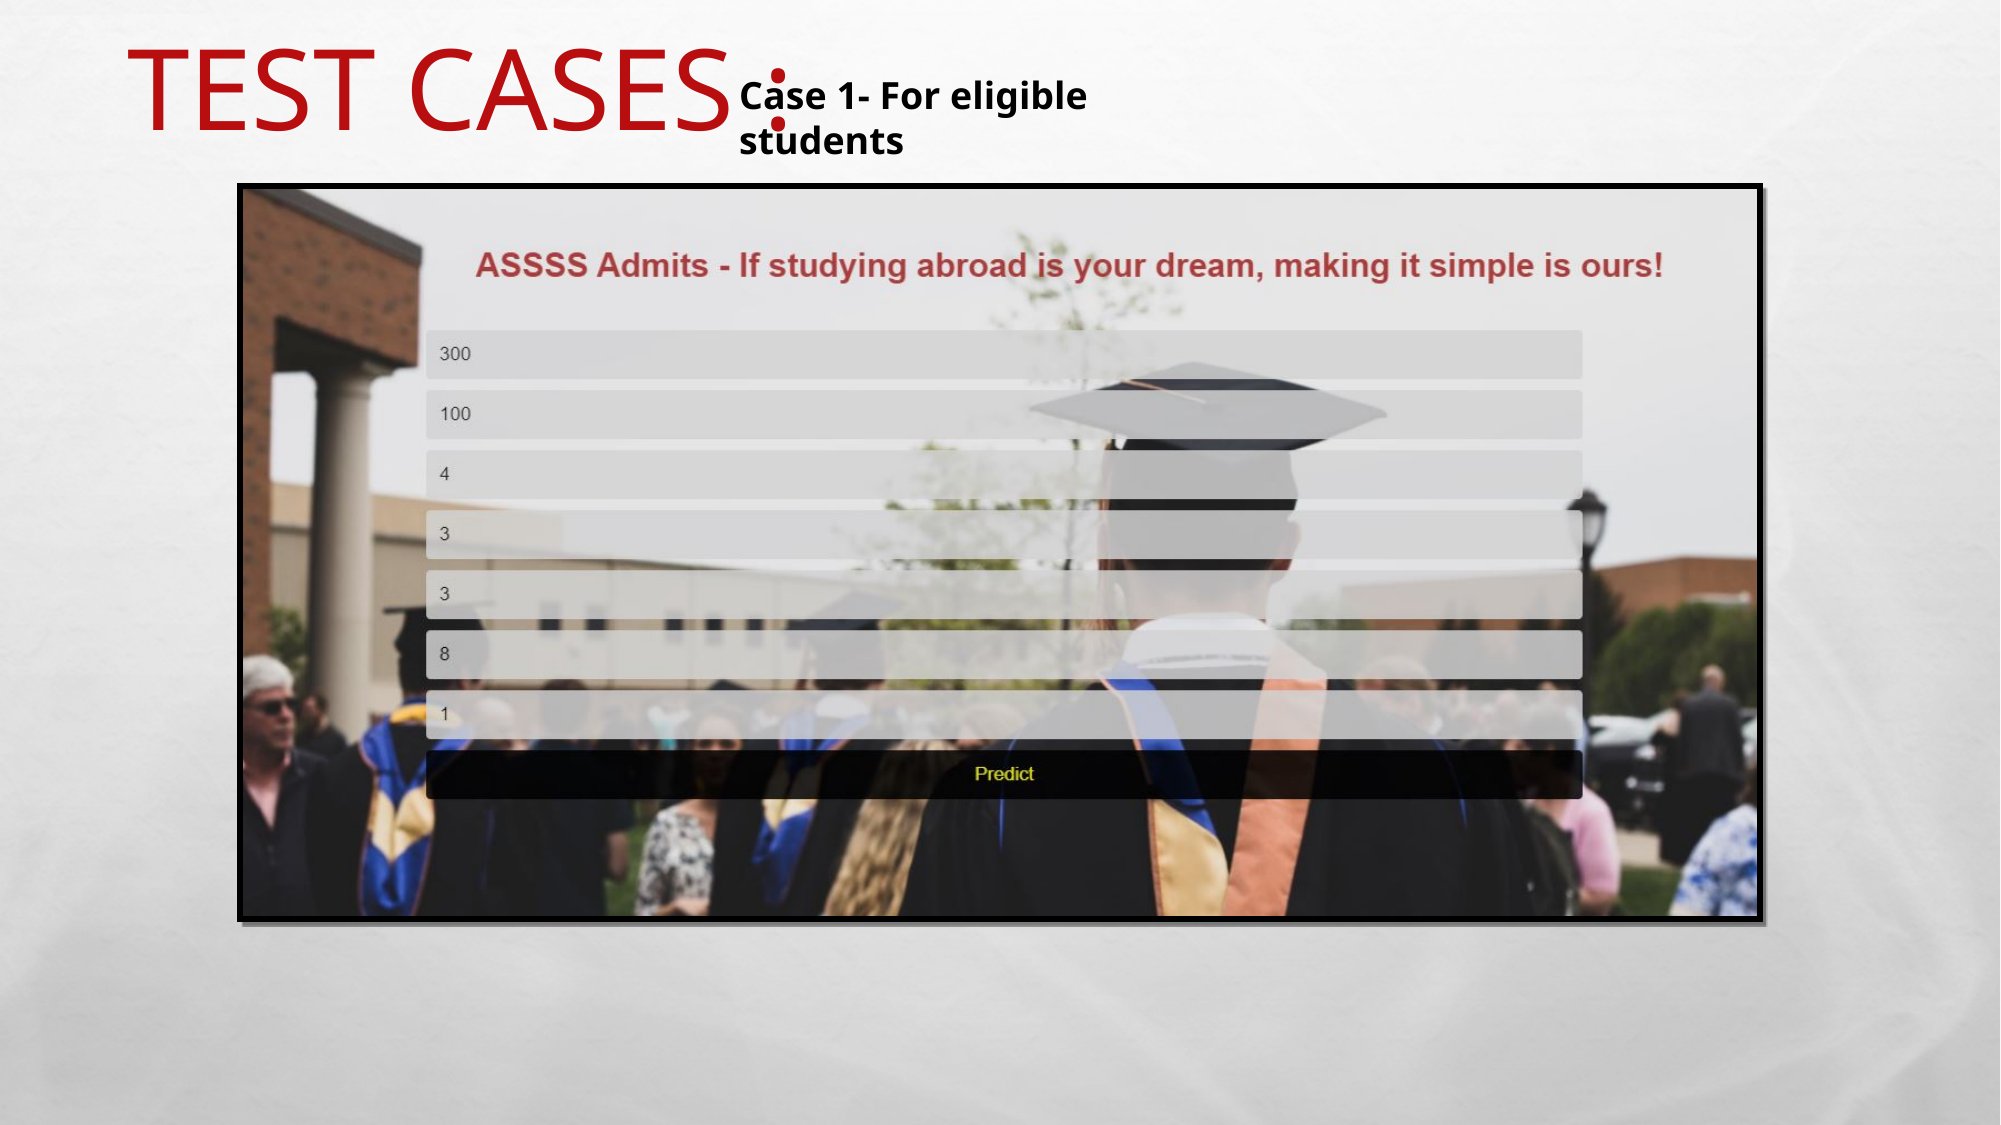

# Test Cases :
Case 1- For eligible students